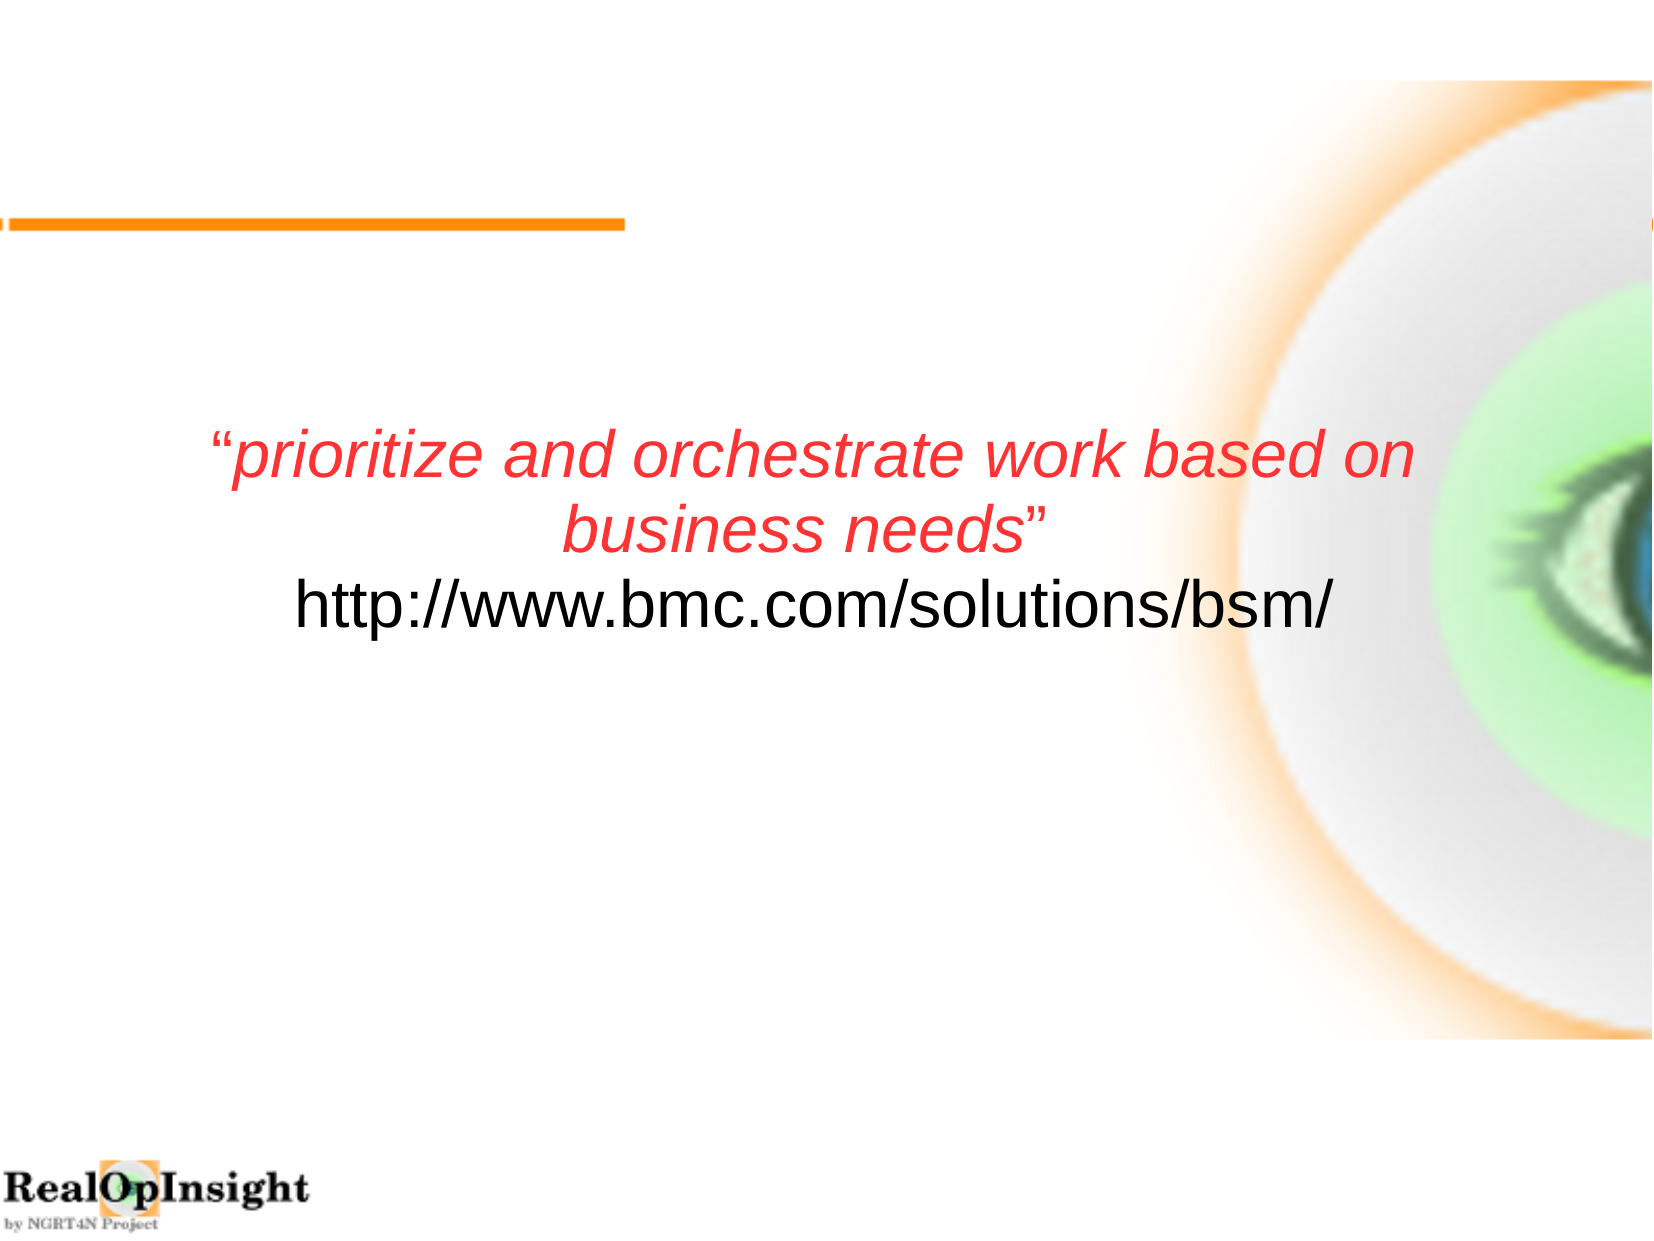

# “prioritize and orchestrate work based on business needs” http://www.bmc.com/solutions/bsm/